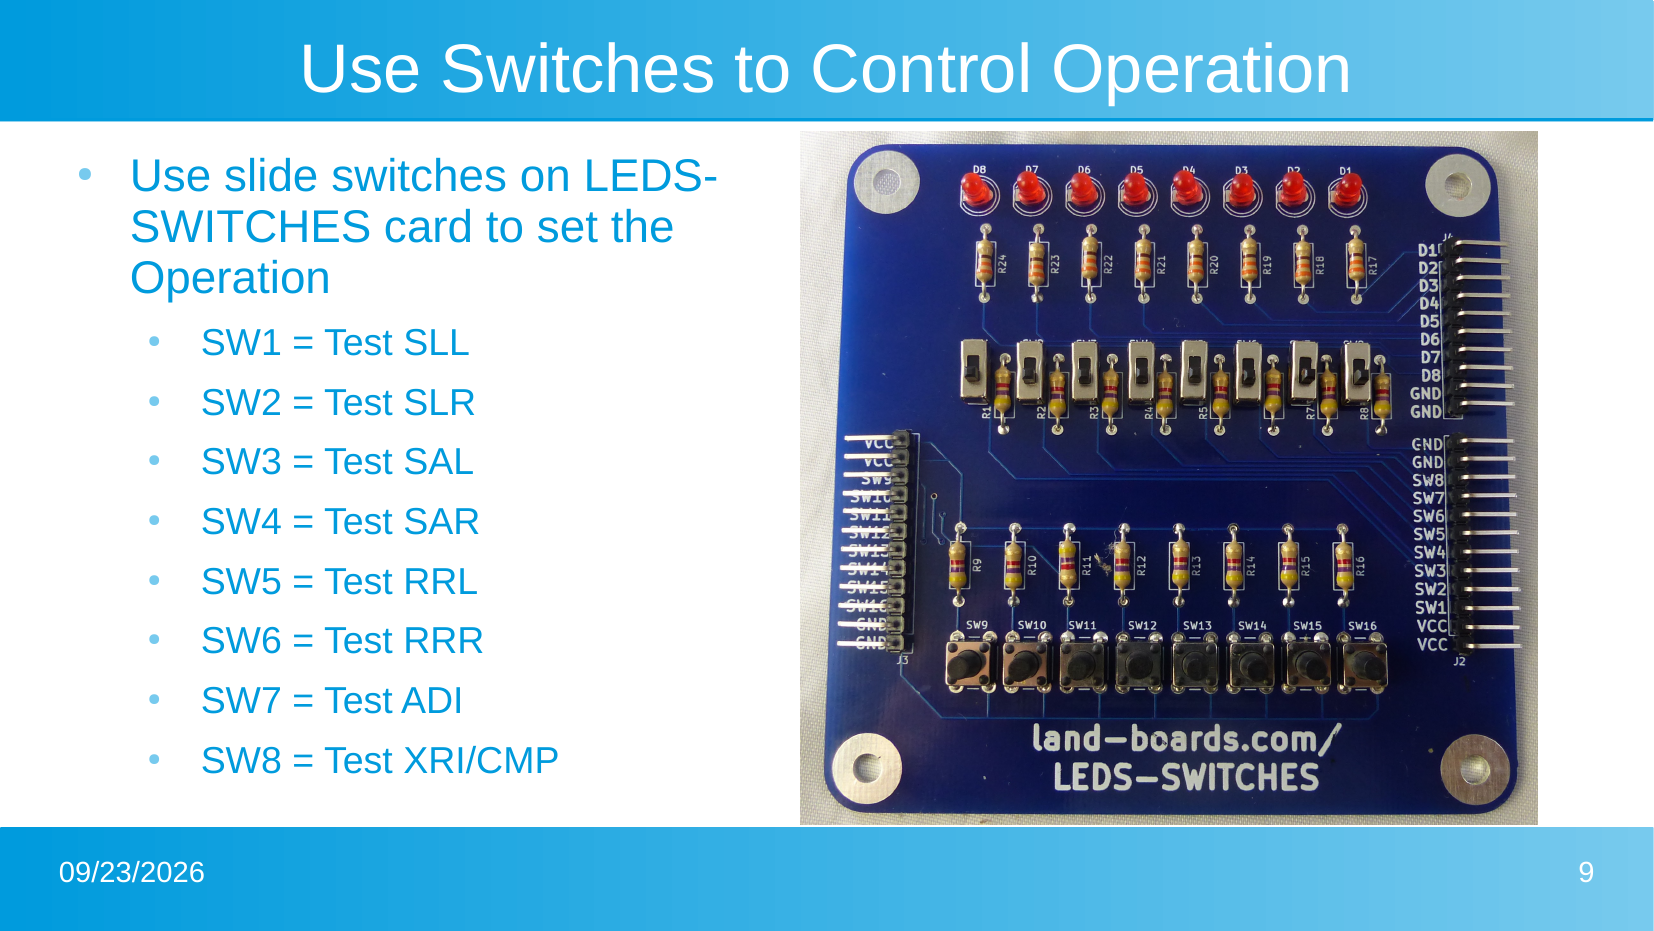

# Use Switches to Control Operation
Use slide switches on LEDS-SWITCHES card to set the Operation
SW1 = Test SLL
SW2 = Test SLR
SW3 = Test SAL
SW4 = Test SAR
SW5 = Test RRL
SW6 = Test RRR
SW7 = Test ADI
SW8 = Test XRI/CMP
9